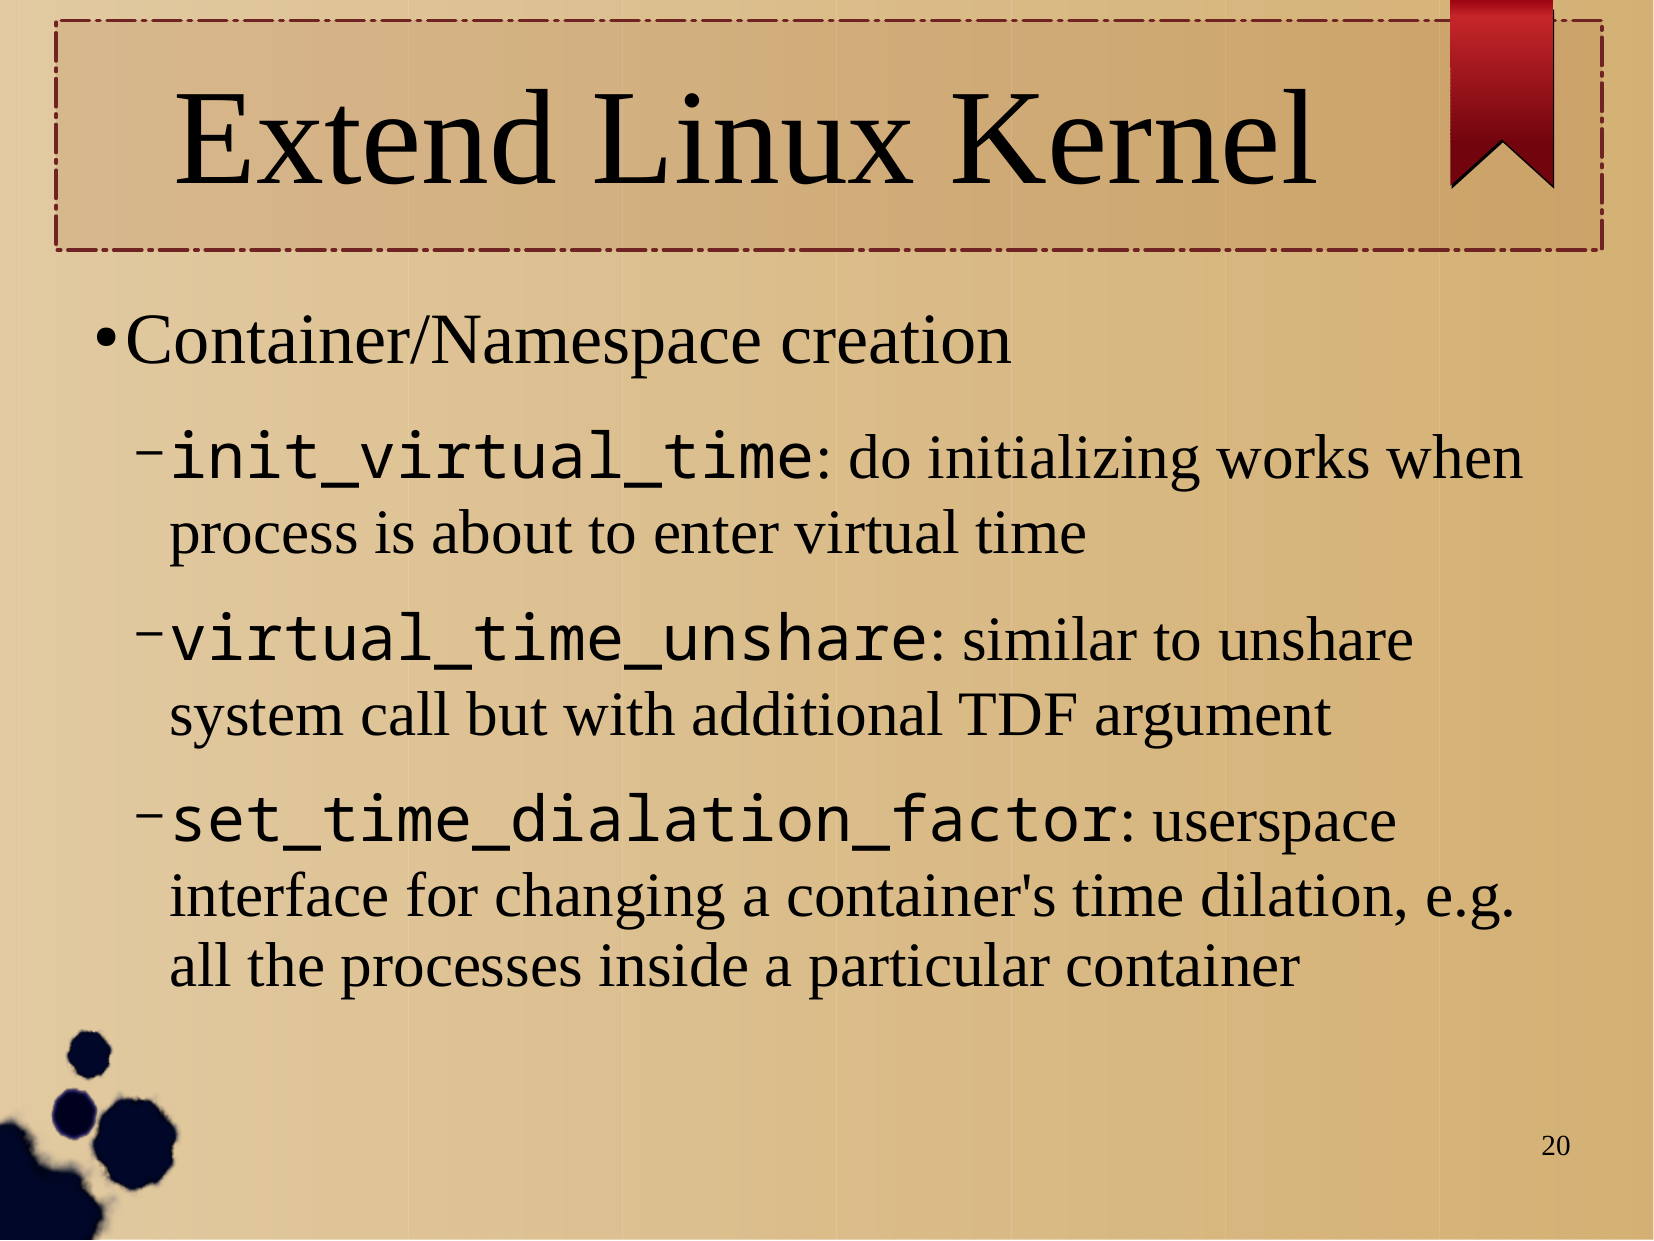

# Extend Linux Kernel
Container/Namespace creation
init_virtual_time: do initializing works when process is about to enter virtual time
virtual_time_unshare: similar to unshare system call but with additional TDF argument
set_time_dialation_factor: userspace interface for changing a container's time dilation, e.g. all the processes inside a particular container
20